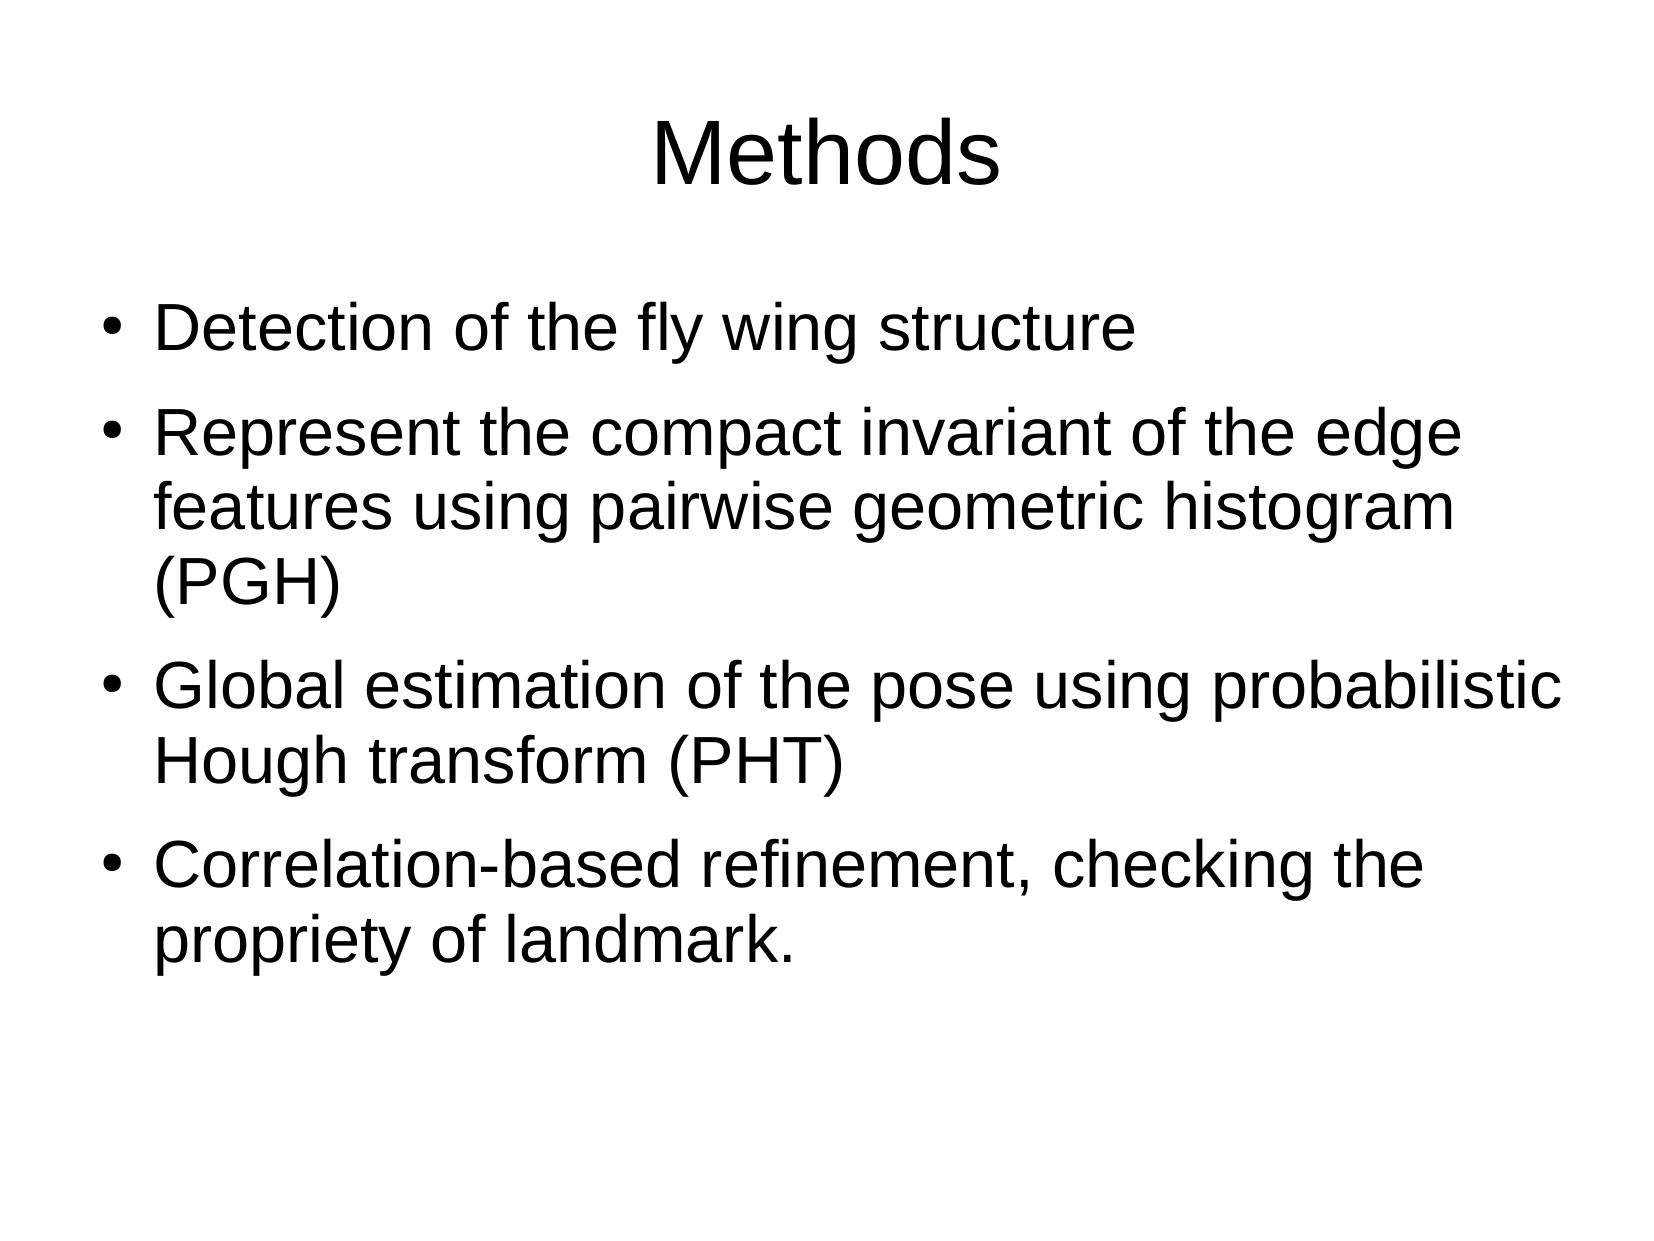

# Methods
Detection of the fly wing structure
Represent the compact invariant of the edge features using pairwise geometric histogram (PGH)
Global estimation of the pose using probabilistic Hough transform (PHT)
Correlation-based refinement, checking the propriety of landmark.